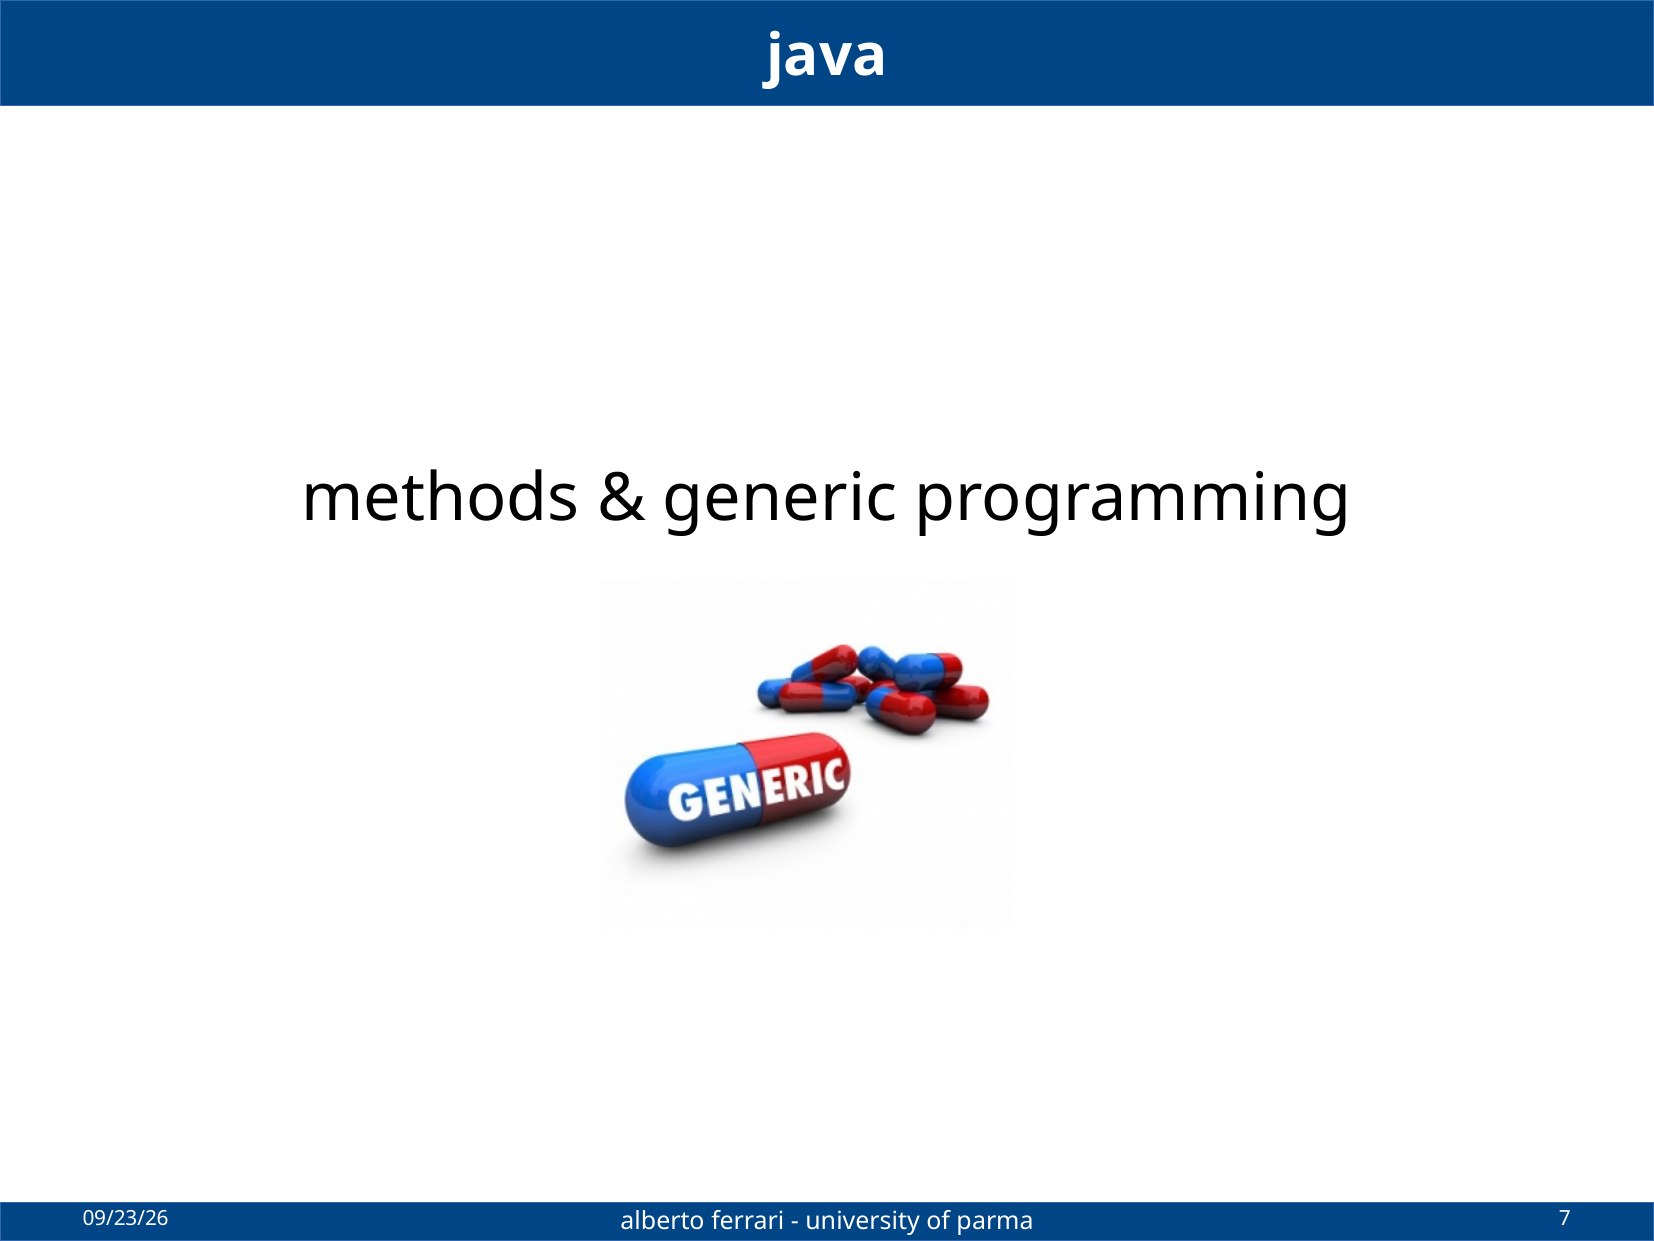

# java
methods & generic programming
alberto ferrari - university of parma
7